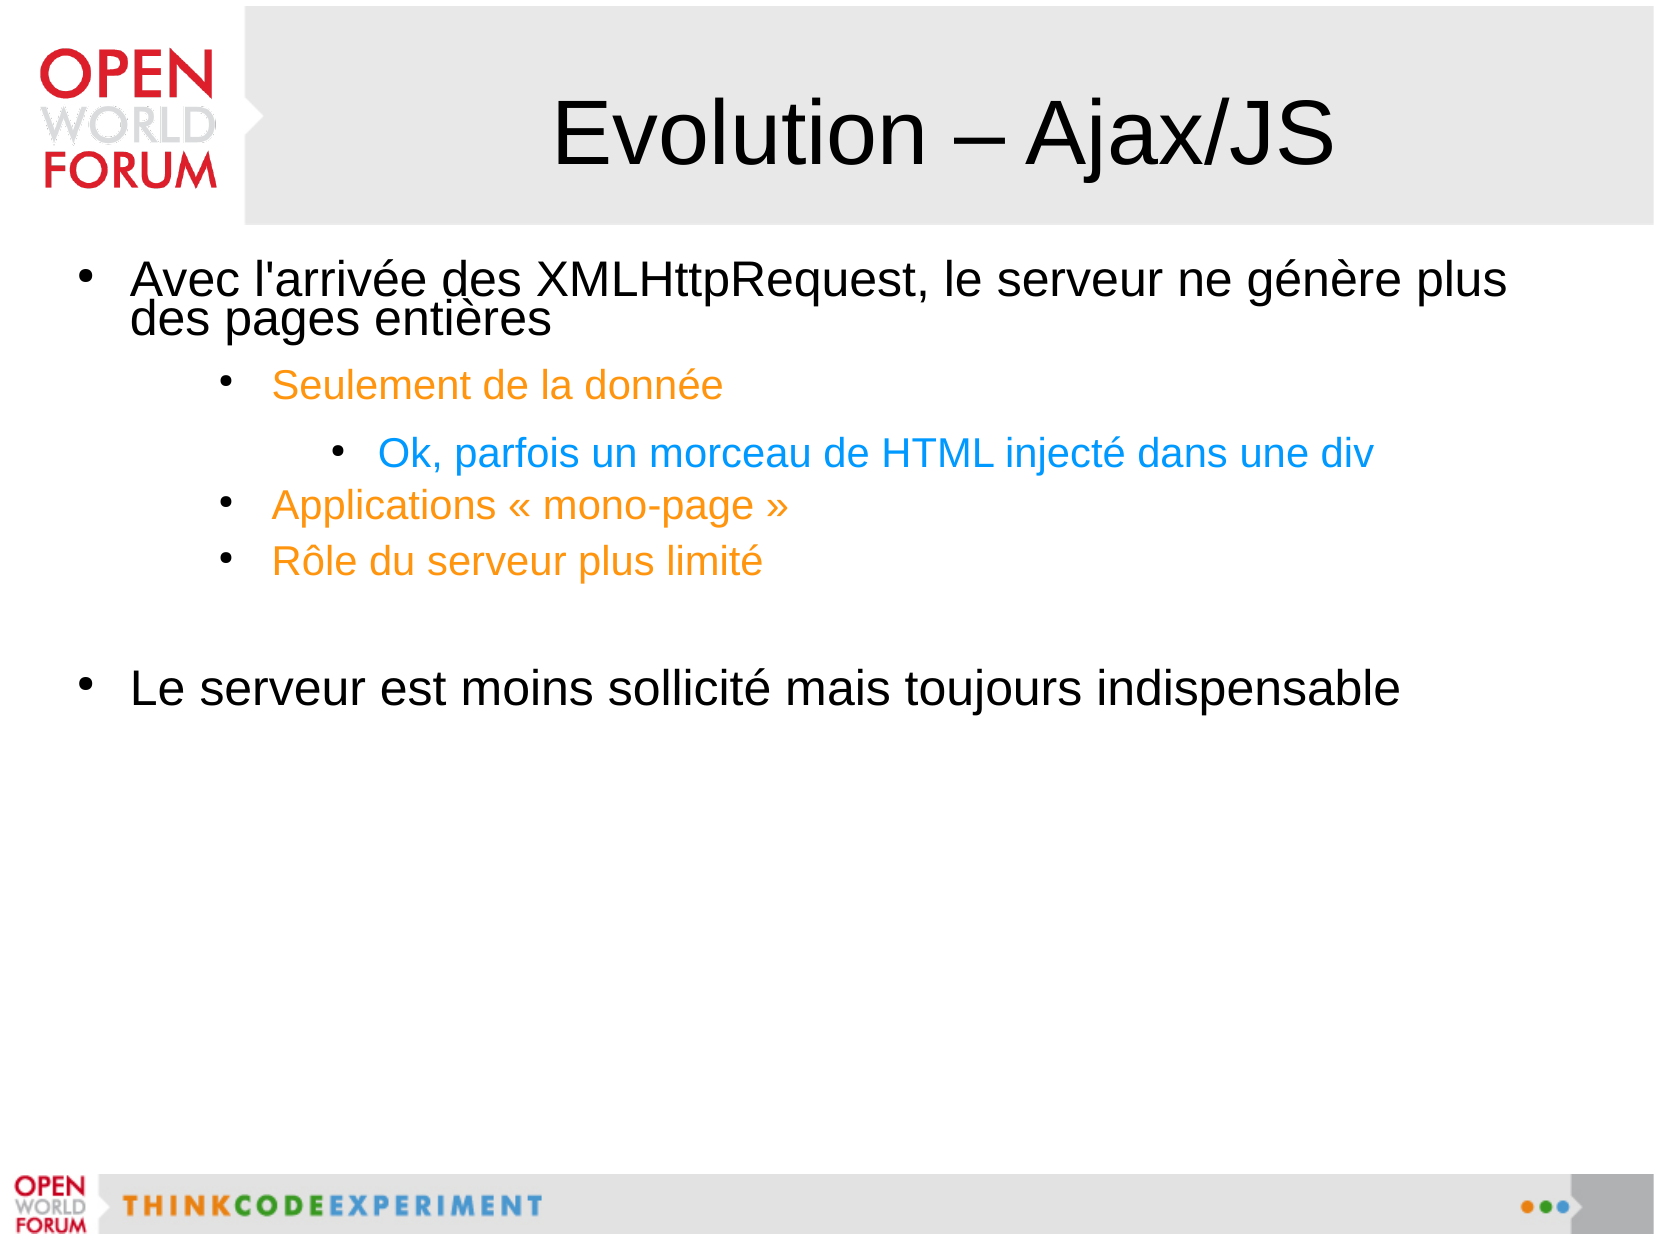

# Evolution – Ajax/JS
Avec l'arrivée des XMLHttpRequest, le serveur ne génère plus des pages entières
Seulement de la donnée
Ok, parfois un morceau de HTML injecté dans une div
Applications « mono-page »
Rôle du serveur plus limité
Le serveur est moins sollicité mais toujours indispensable